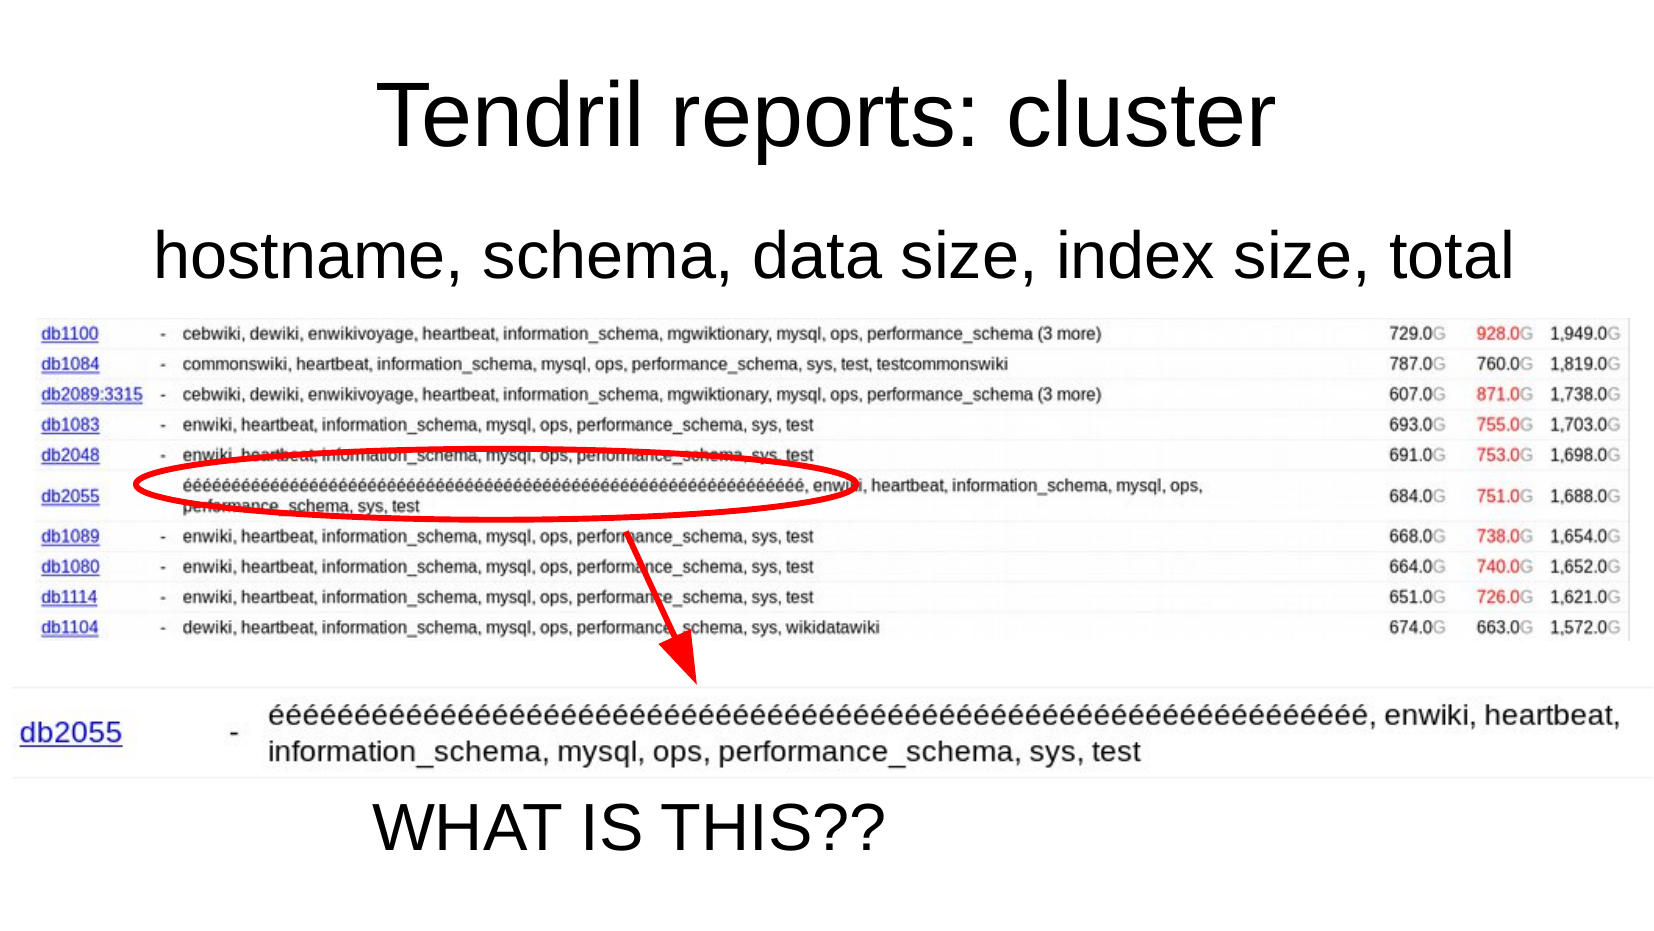

# Tendril reports: cluster
hostname, schema, data size, index size, total
WHAT IS THIS??